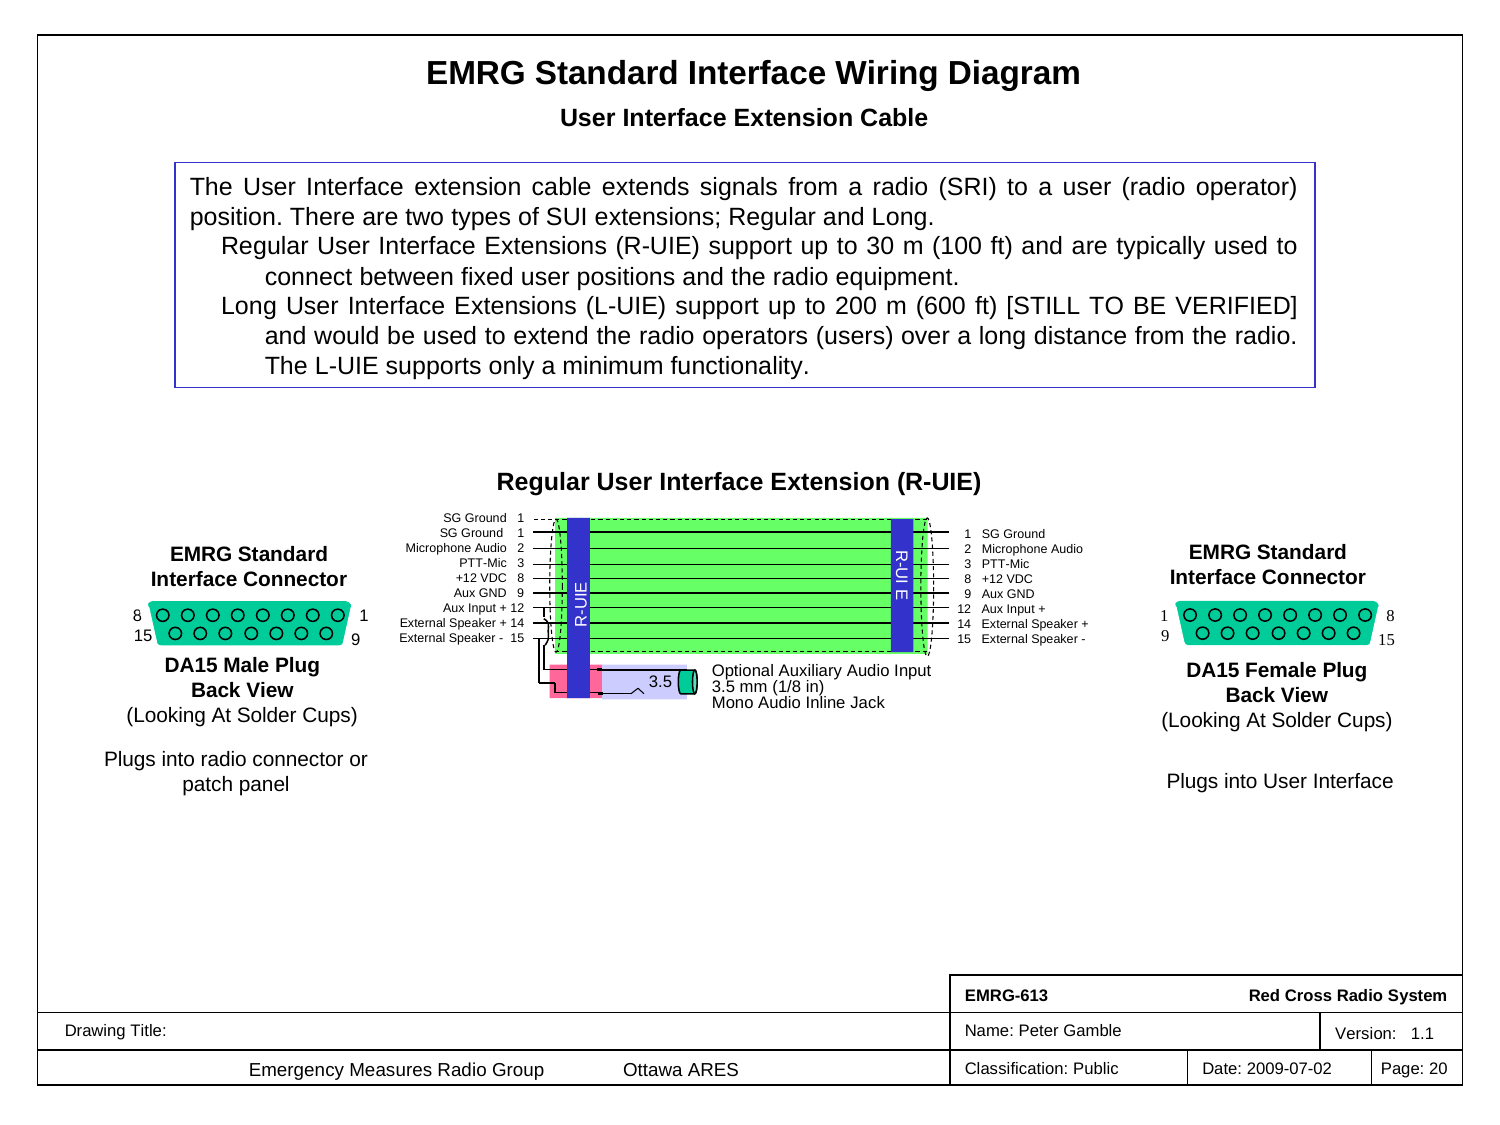

EMRG Standard Interface Wiring Diagram
User Interface Extension Cable
The User Interface extension cable extends signals from a radio (SRI) to a user (radio operator) position. There are two types of SUI extensions; Regular and Long.
Regular User Interface Extensions (R-UIE) support up to 30 m (100 ft) and are typically used to connect between fixed user positions and the radio equipment.
Long User Interface Extensions (L-UIE) support up to 200 m (600 ft) [STILL TO BE VERIFIED] and would be used to extend the radio operators (users) over a long distance from the radio. The L-UIE supports only a minimum functionality.
Regular User Interface Extension (R-UIE)
SG Ground 1
 SG Ground 1
Microphone Audio 2
 PTT-Mic 3
 +12 VDC 8
 Aux GND 9
Aux Input + 12
External Speaker + 14
External Speaker - 15
 1 SG Ground
 2 Microphone Audio
 3 PTT-Mic
 8 +12 VDC
 9 Aux GND
12 Aux Input +
14 External Speaker +
15 External Speaker -
EMRG Standard Interface Connector
EMRG Standard Interface Connector
R-UI E
R-UIE
1
8
9
15
8
1
15
9
DA15 Male Plug
Back View
(Looking At Solder Cups)
DA15 Female Plug
Back View
(Looking At Solder Cups)
Optional Auxiliary Audio Input
3.5 mm (1/8 in)
Mono Audio Inline Jack
3.5
Plugs into radio connector or patch panel
Plugs into User Interface
Emergency Measures Radio Group Ottawa ARES
Page: